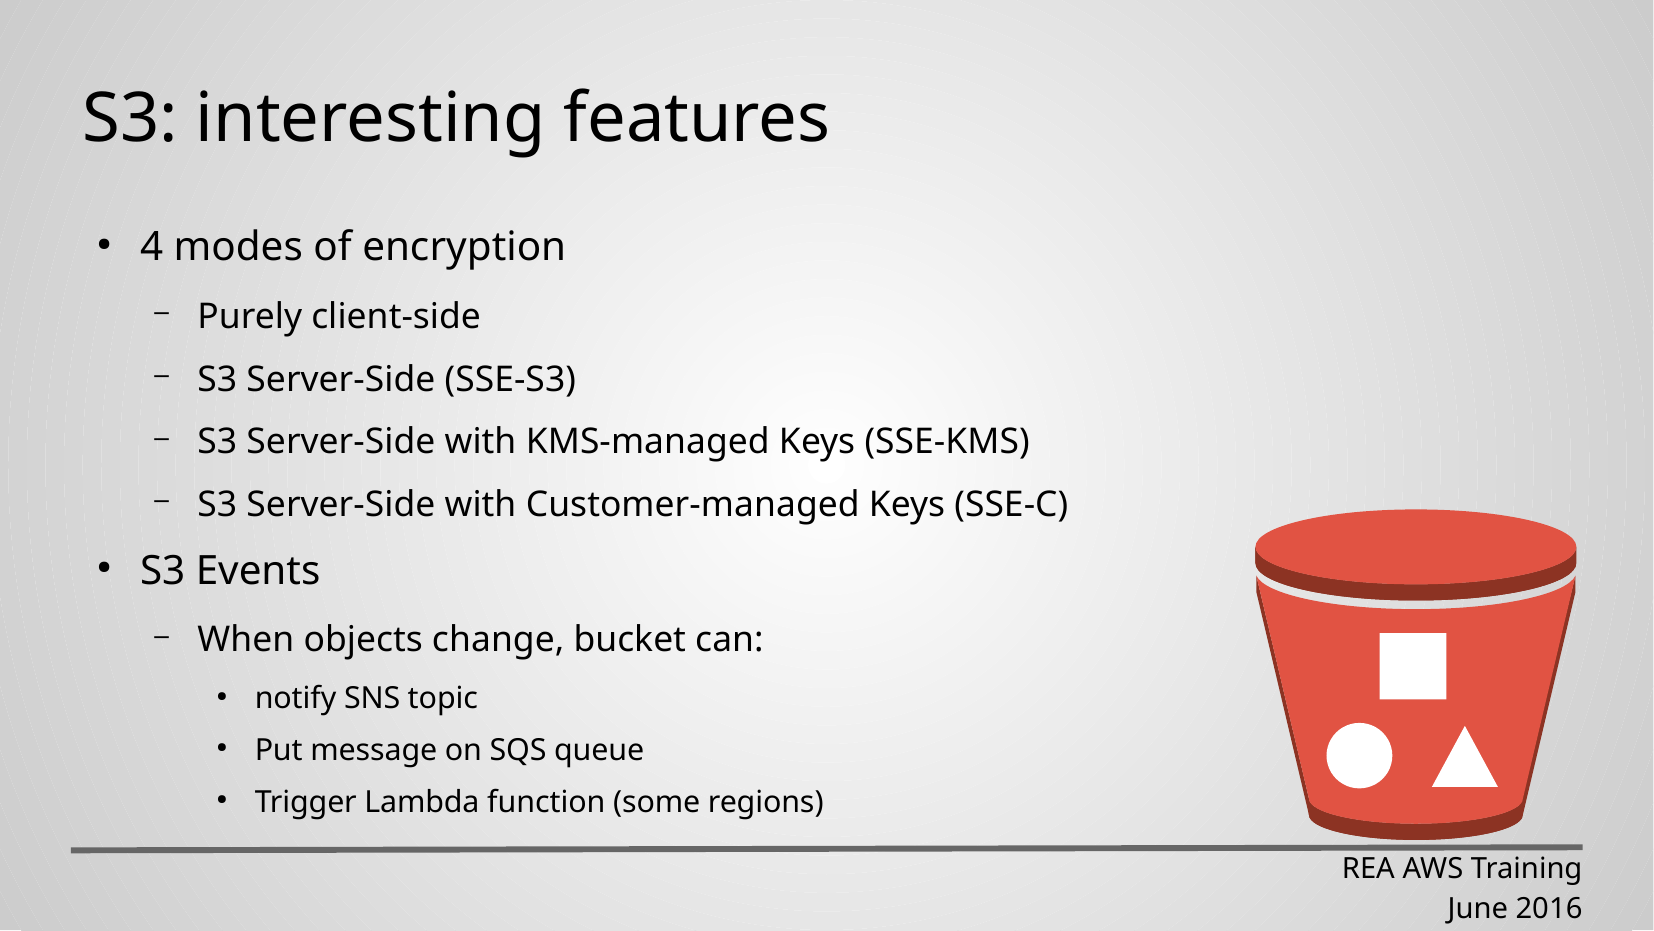

# S3: interesting features
4 modes of encryption
Purely client-side
S3 Server-Side (SSE-S3)
S3 Server-Side with KMS-managed Keys (SSE-KMS)
S3 Server-Side with Customer-managed Keys (SSE-C)
S3 Events
When objects change, bucket can:
notify SNS topic
Put message on SQS queue
Trigger Lambda function (some regions)